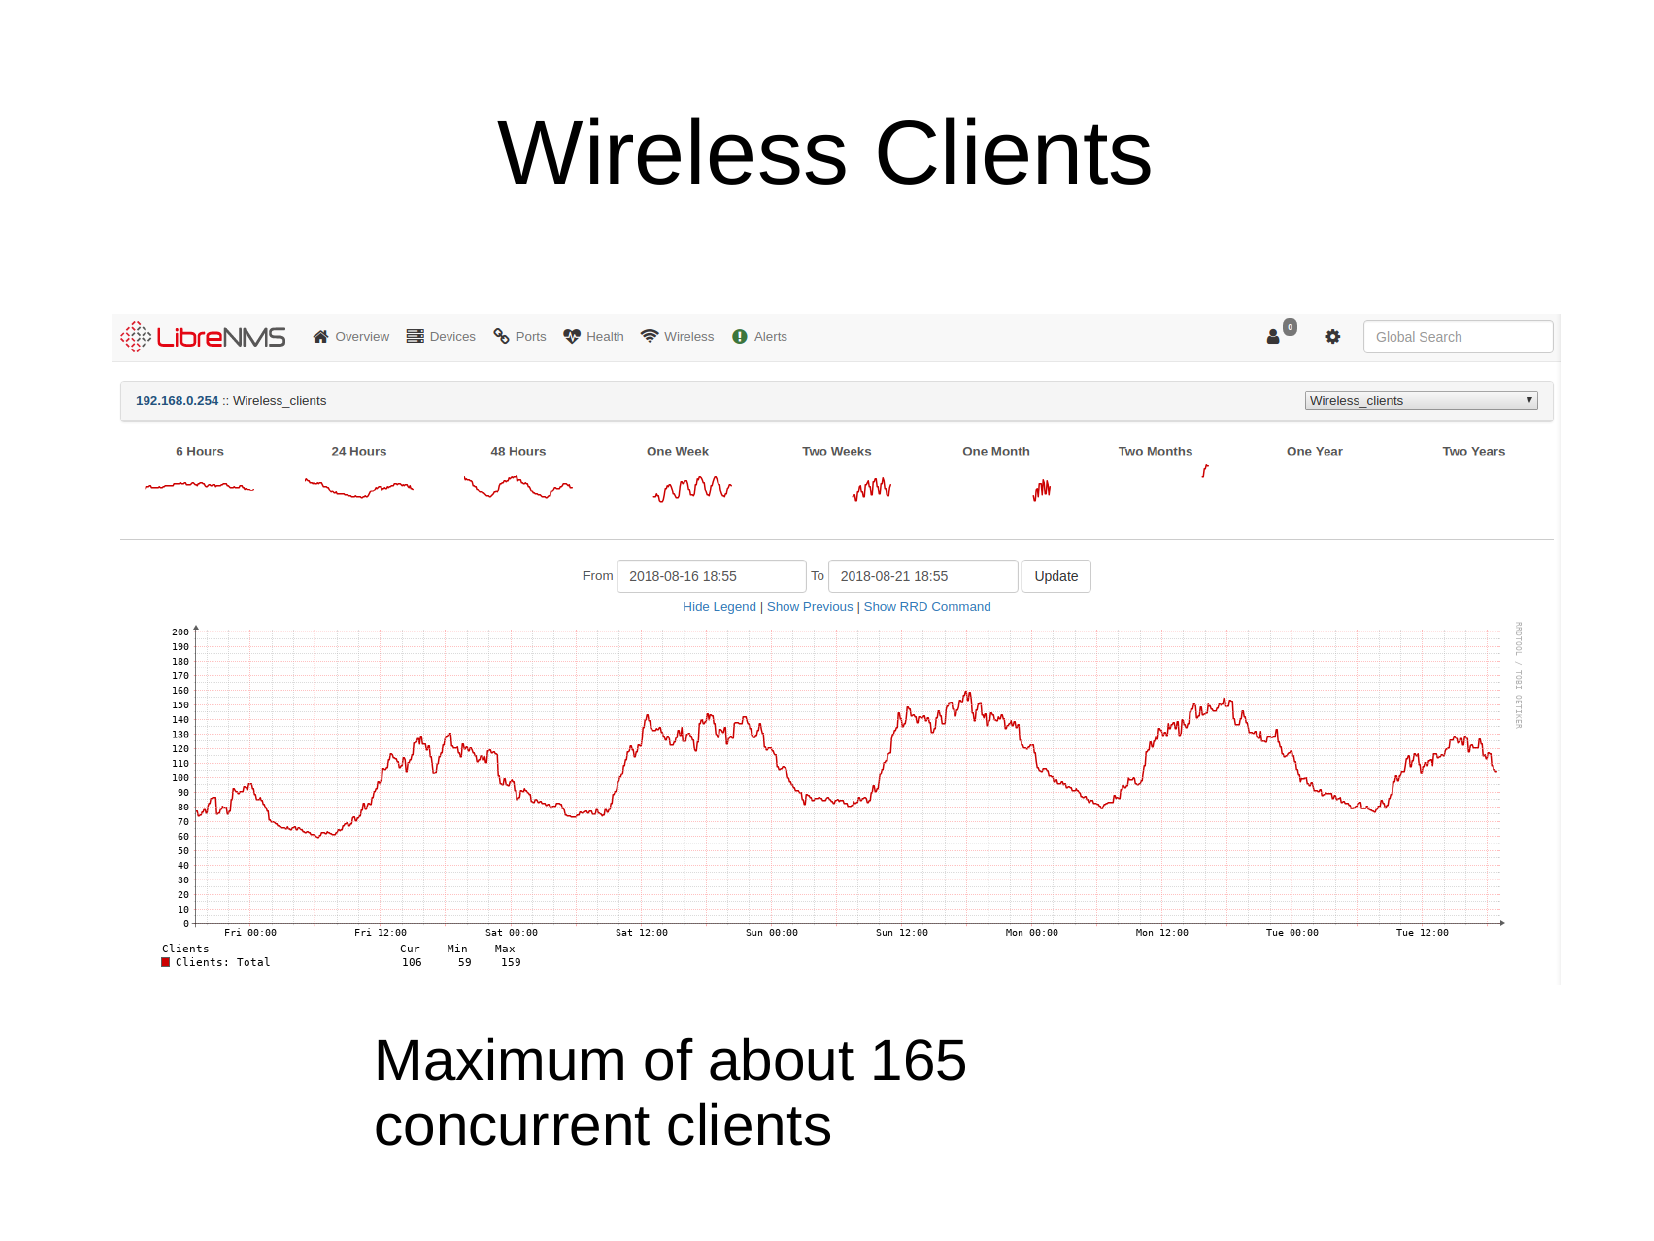

# Wireless Clients
Maximum of about 165 concurrent clients